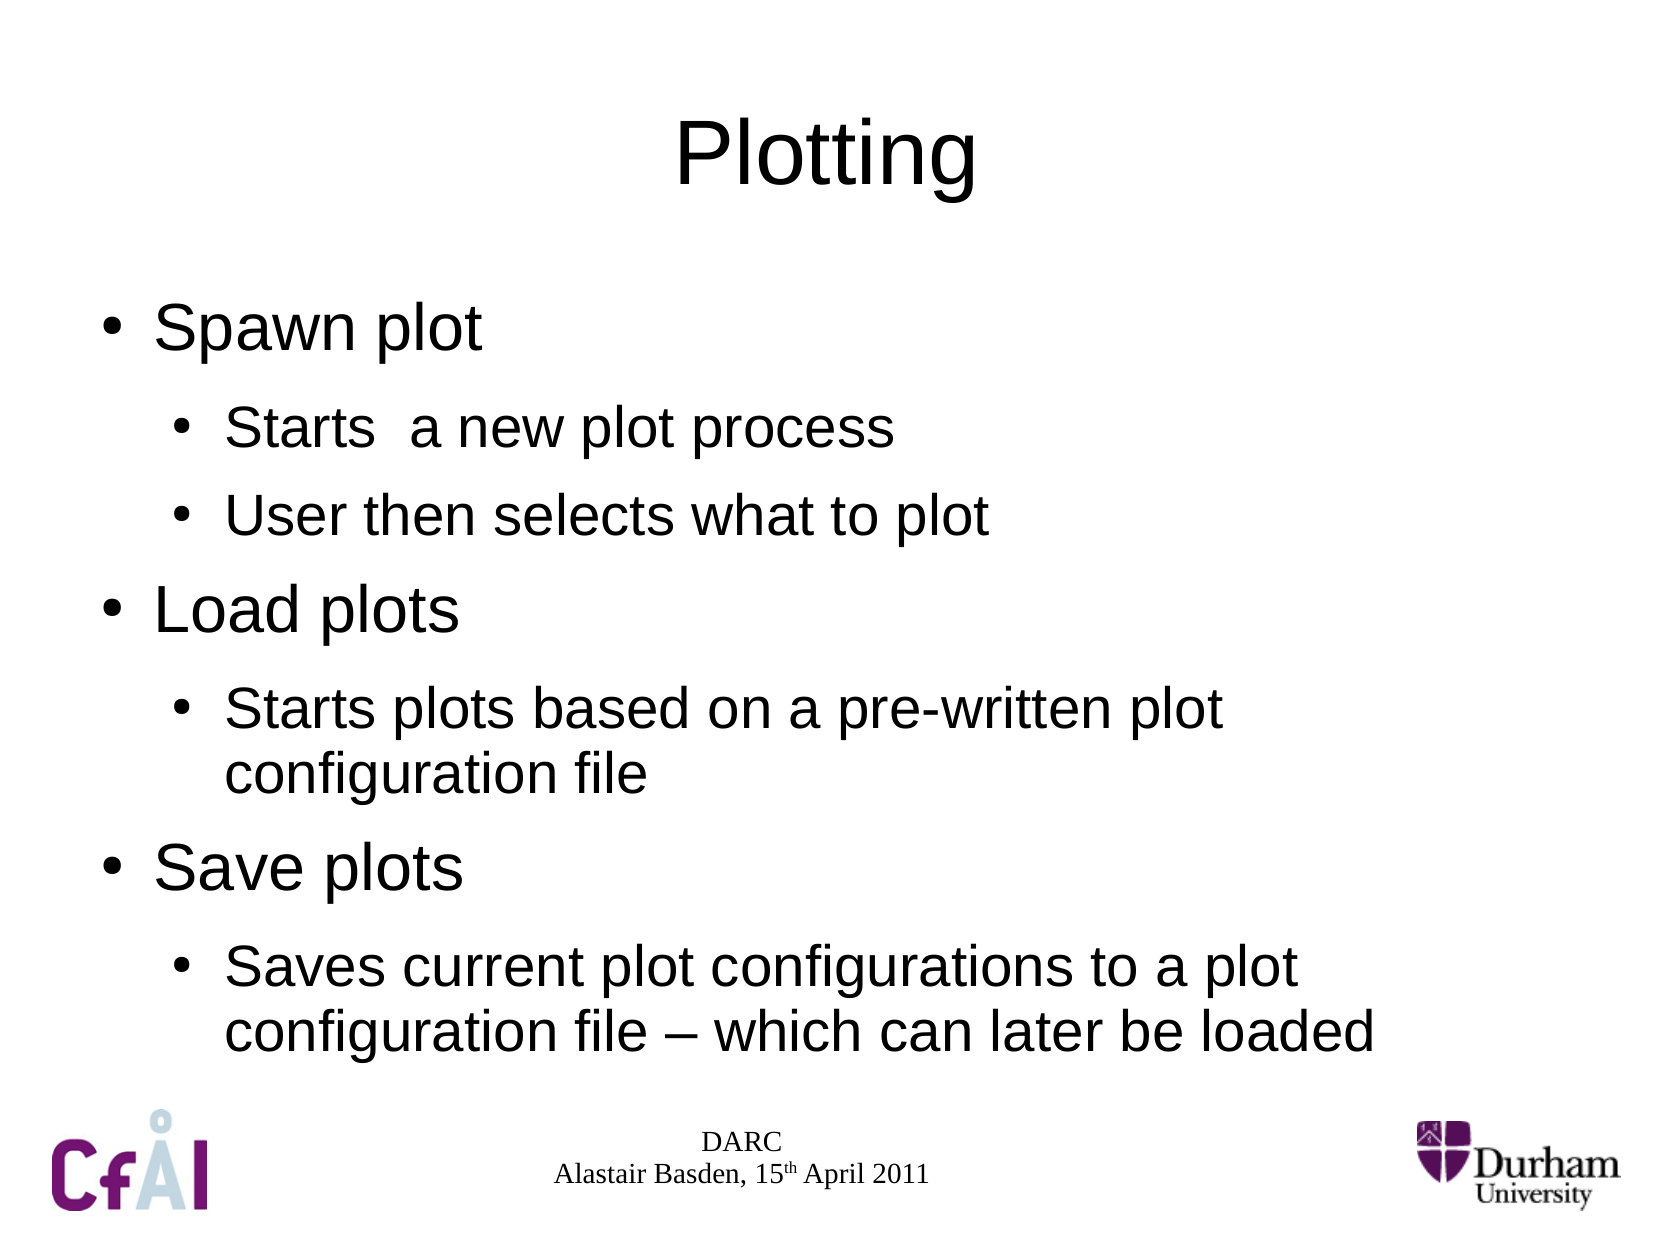

# Plotting
Spawn plot
Starts a new plot process
User then selects what to plot
Load plots
Starts plots based on a pre-written plot configuration file
Save plots
Saves current plot configurations to a plot configuration file – which can later be loaded